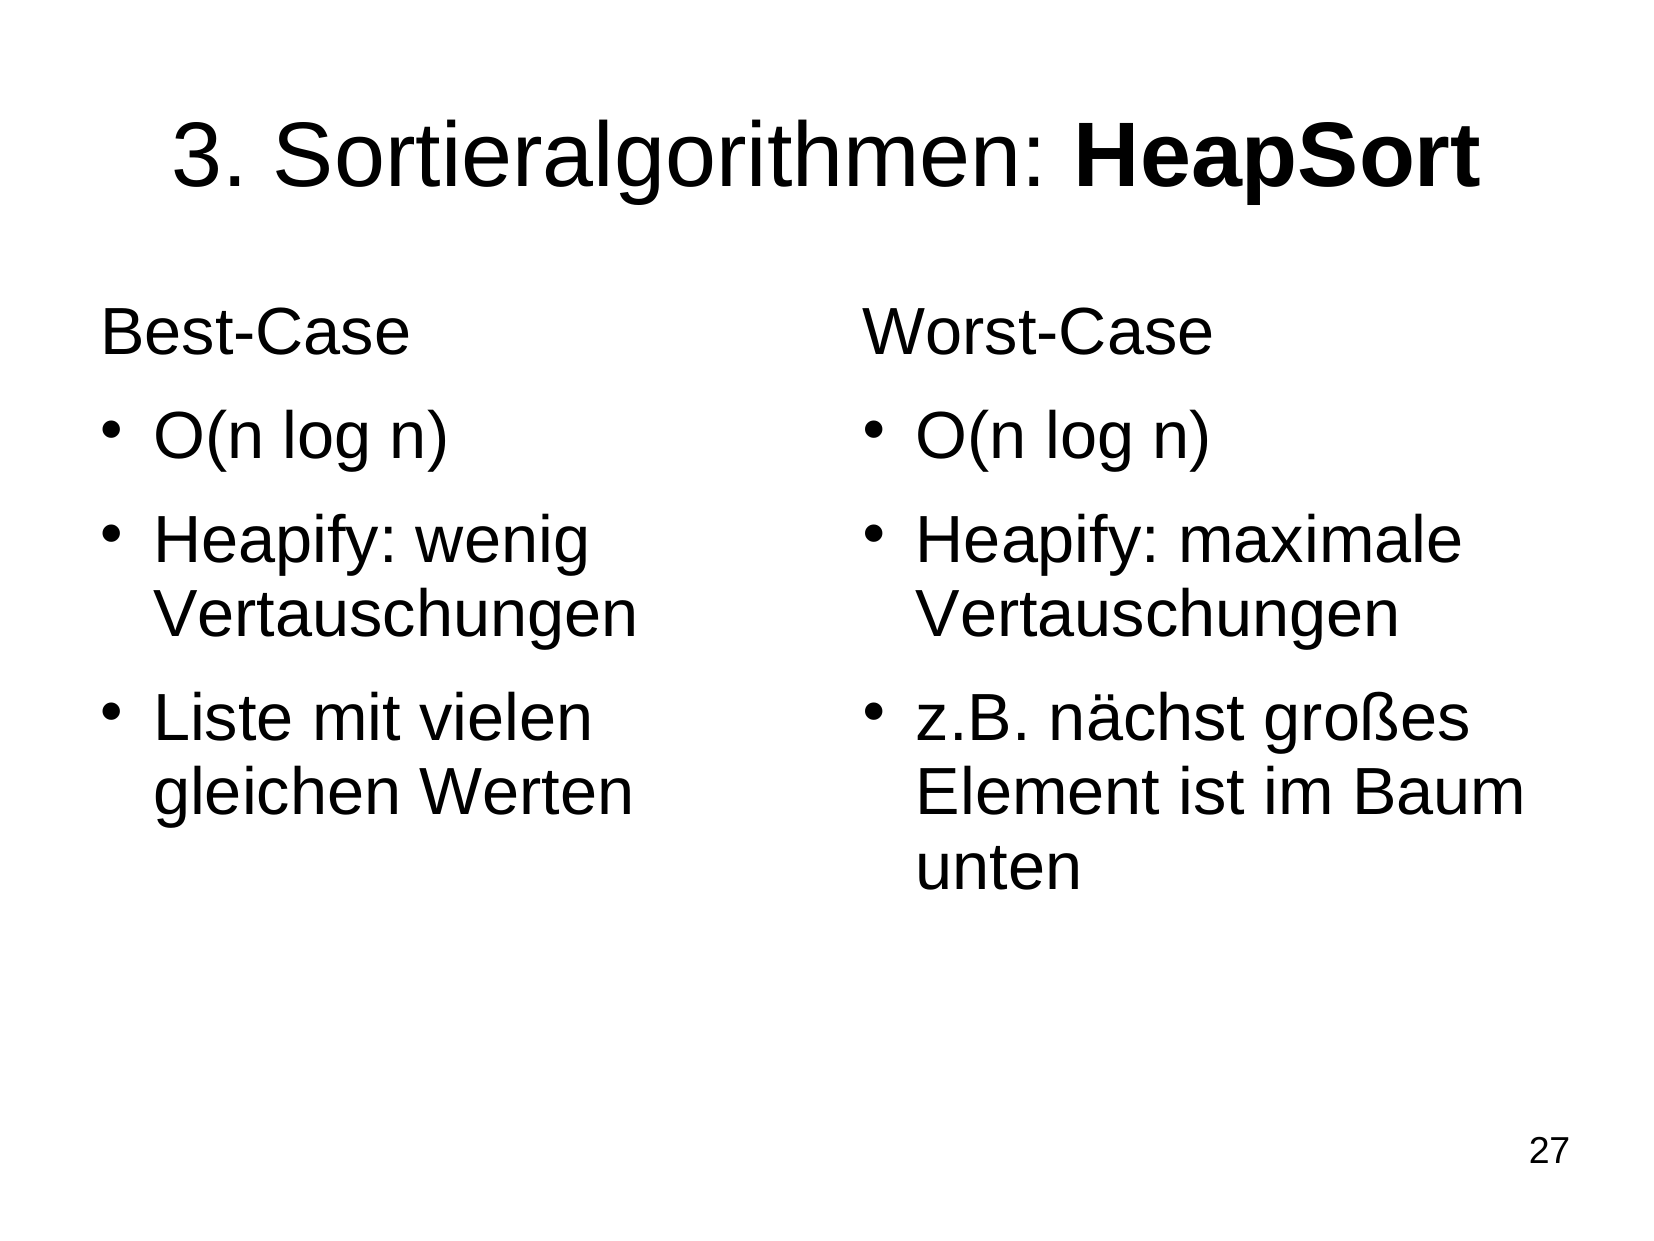

# 3. Sortieralgorithmen: HeapSort
Best-Case
O(n log n)
Heapify: wenig Vertauschungen
Liste mit vielen gleichen Werten
Worst-Case
O(n log n)
Heapify: maximale Vertauschungen
z.B. nächst großes Element ist im Baum unten
27